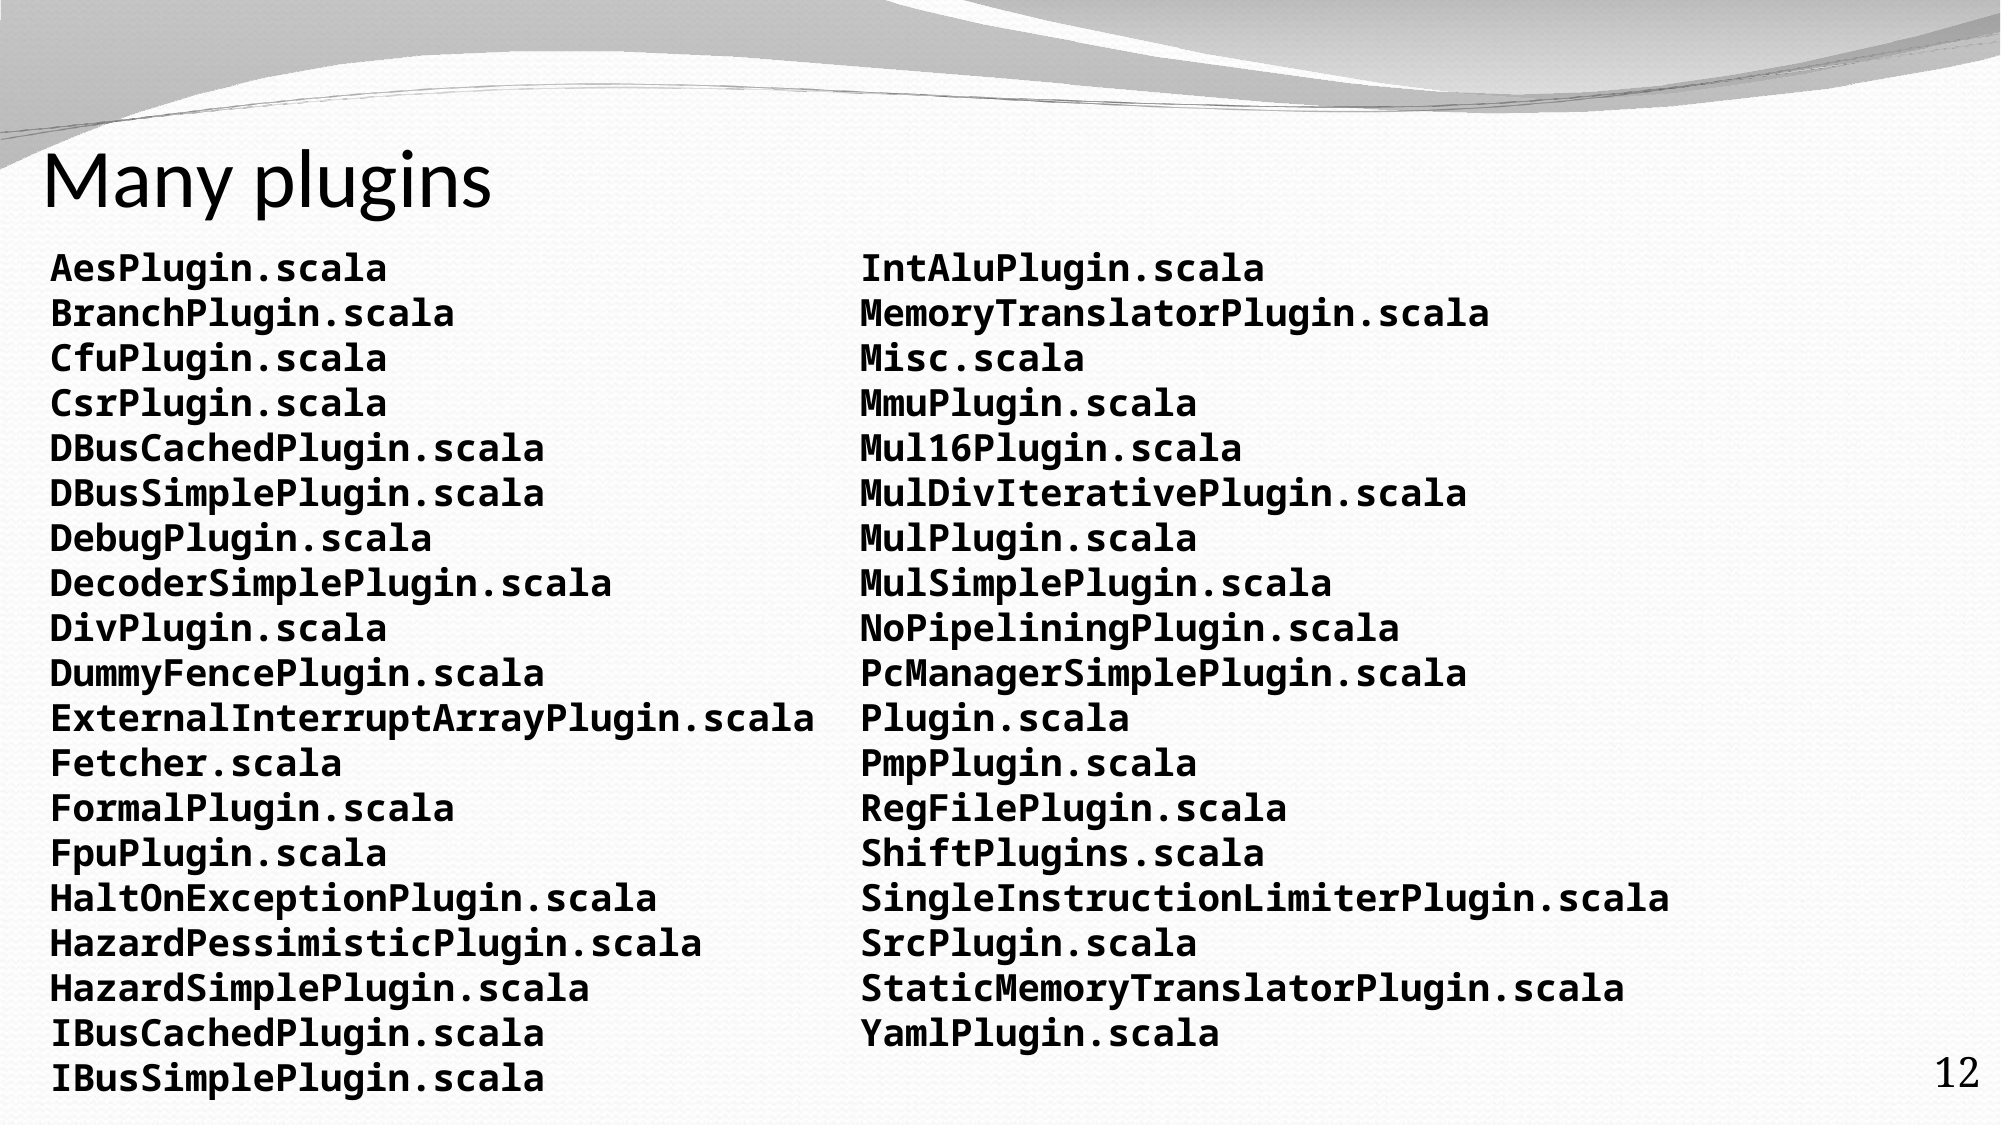

# Many plugins
AesPlugin.scala IntAluPlugin.scala
BranchPlugin.scala MemoryTranslatorPlugin.scala
CfuPlugin.scala Misc.scala
CsrPlugin.scala MmuPlugin.scala
DBusCachedPlugin.scala Mul16Plugin.scala
DBusSimplePlugin.scala MulDivIterativePlugin.scala
DebugPlugin.scala MulPlugin.scala
DecoderSimplePlugin.scala MulSimplePlugin.scala
DivPlugin.scala NoPipeliningPlugin.scala
DummyFencePlugin.scala PcManagerSimplePlugin.scala
ExternalInterruptArrayPlugin.scala Plugin.scala
Fetcher.scala PmpPlugin.scala
FormalPlugin.scala RegFilePlugin.scala
FpuPlugin.scala ShiftPlugins.scala
HaltOnExceptionPlugin.scala SingleInstructionLimiterPlugin.scala
HazardPessimisticPlugin.scala SrcPlugin.scala
HazardSimplePlugin.scala StaticMemoryTranslatorPlugin.scala
IBusCachedPlugin.scala YamlPlugin.scala
IBusSimplePlugin.scala